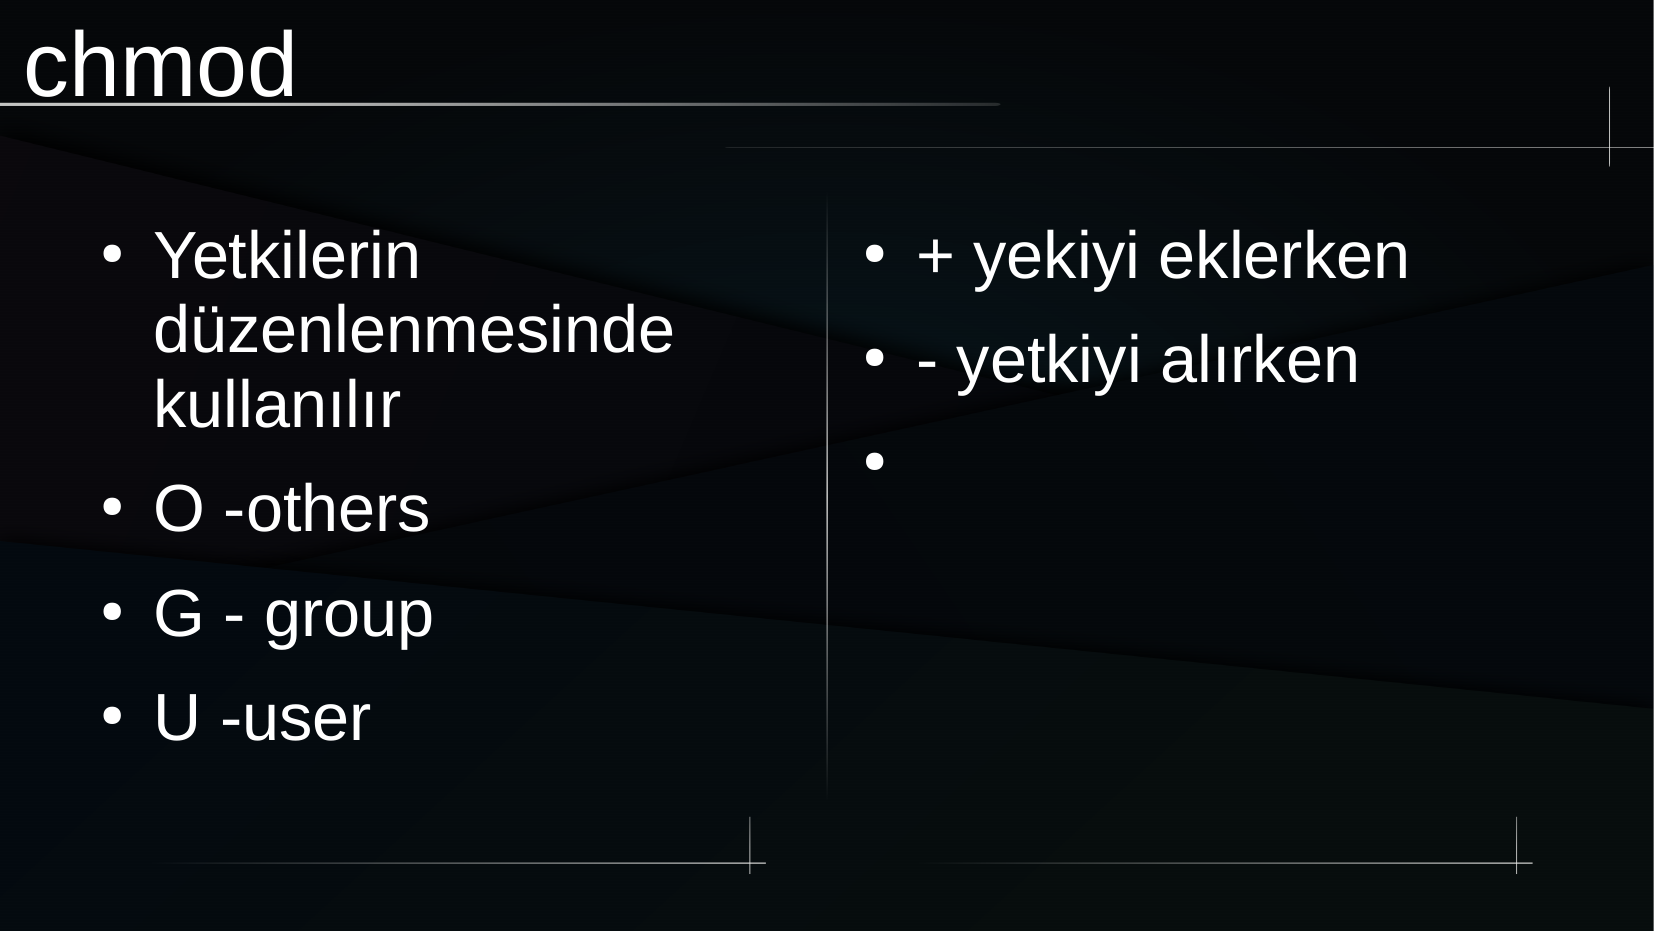

# chmod
Yetkilerin düzenlenmesinde kullanılır
O -others
G - group
U -user
+ yekiyi eklerken
- yetkiyi alırken